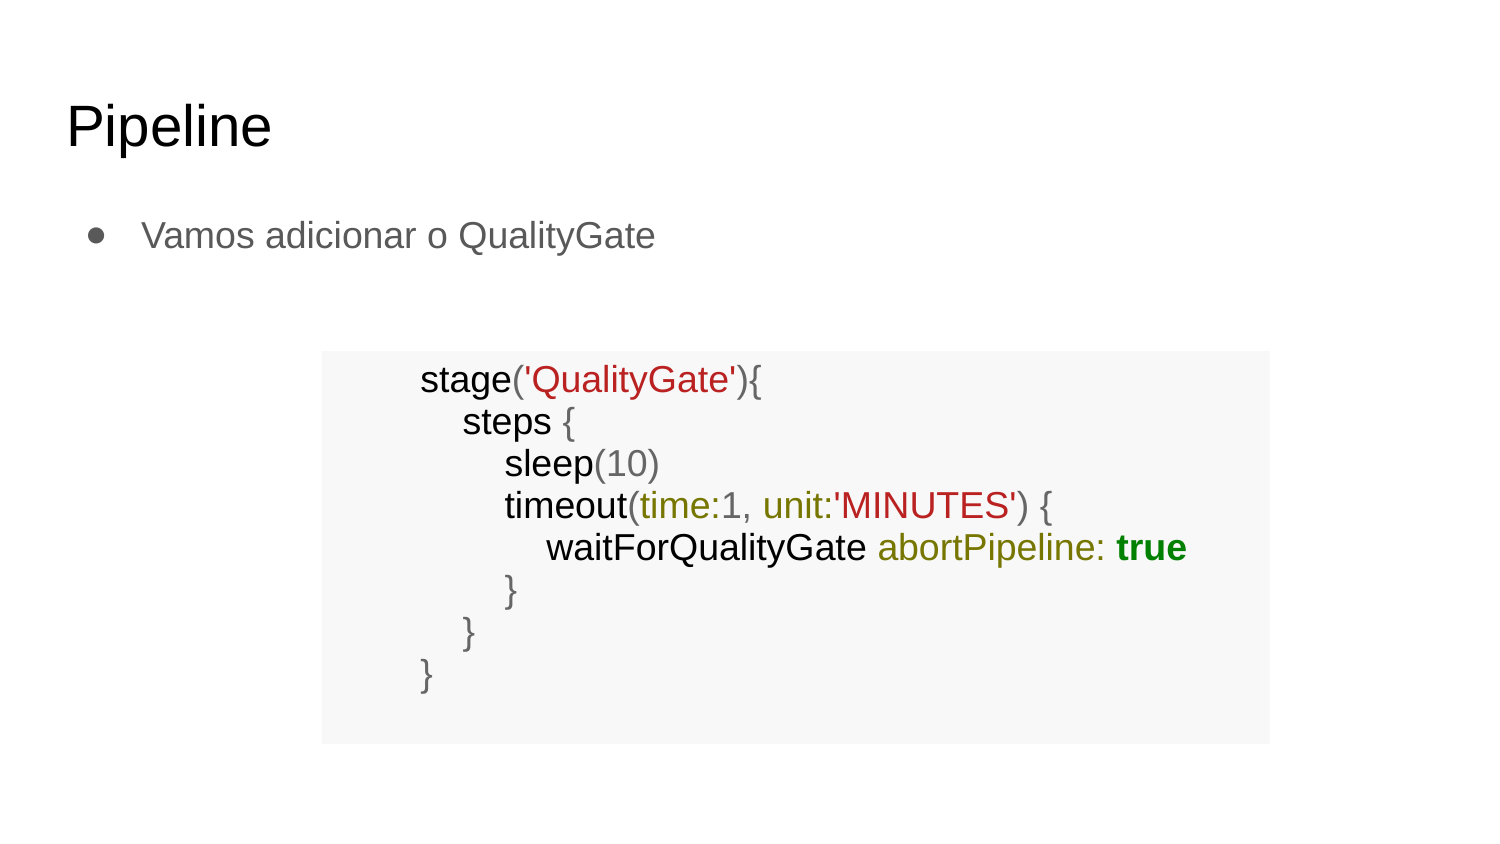

# Pipeline
Vamos adicionar o QualityGate
 stage('QualityGate'){
 steps {
 sleep(10)
 timeout(time:1, unit:'MINUTES') {
 waitForQualityGate abortPipeline: true
 }
 }
 }